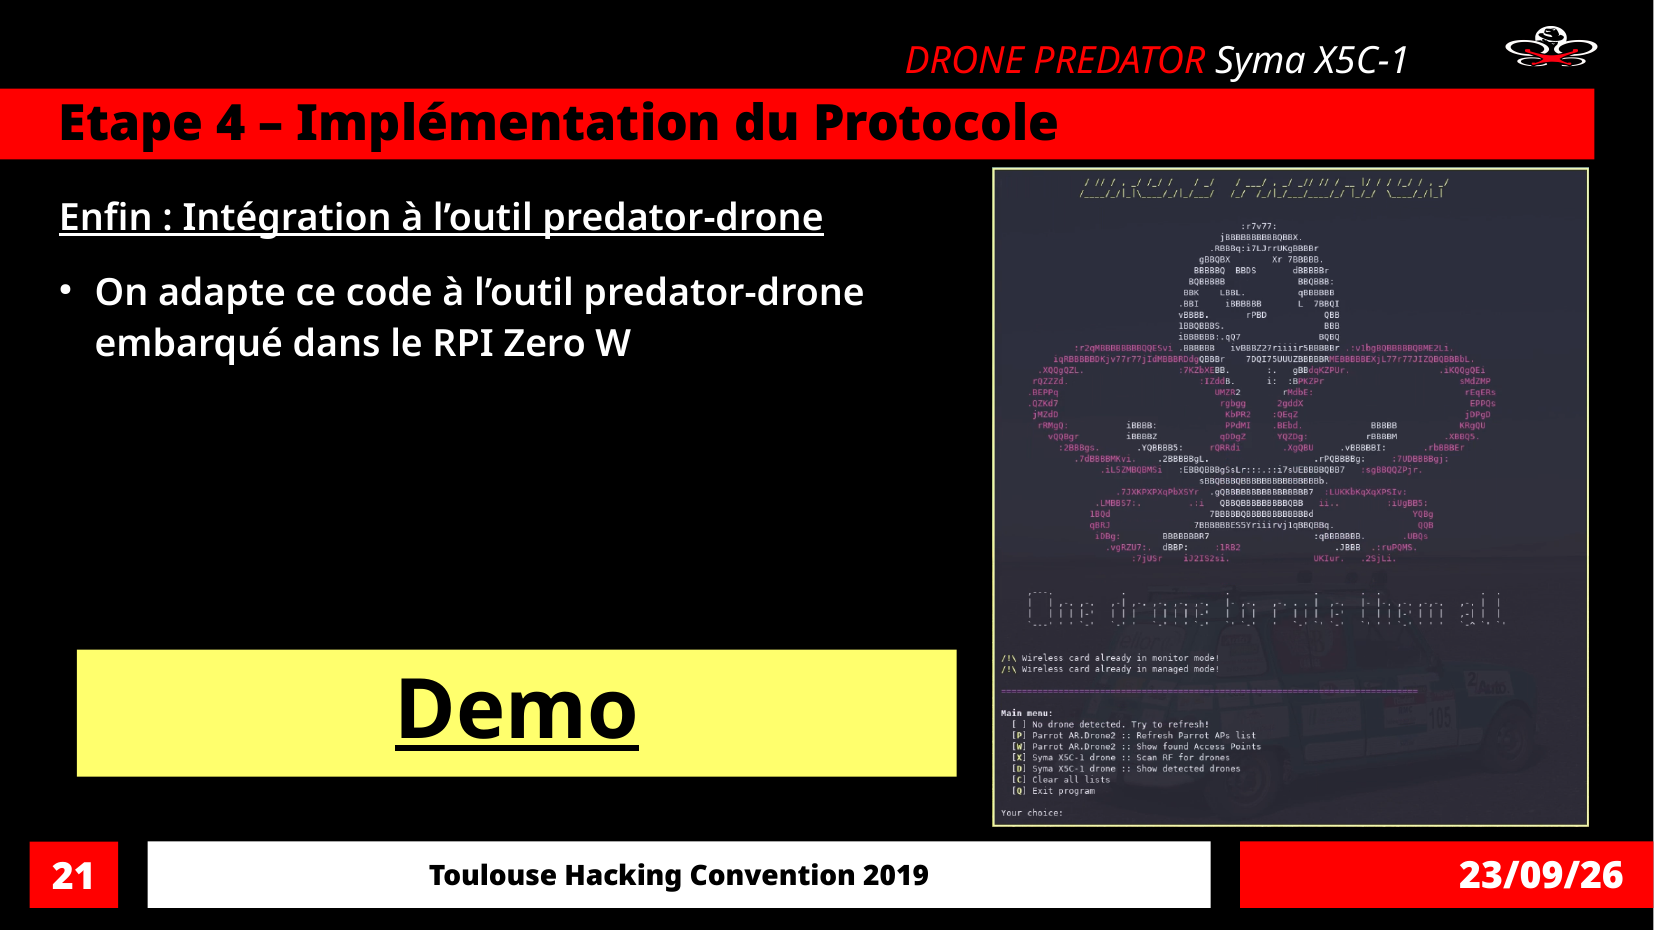

# Etape 4 – Implémentation du Protocole
Enfin : Intégration à l’outil predator-drone
On adapte ce code à l’outil predator-drone embarqué dans le RPI Zero W
Demo
21